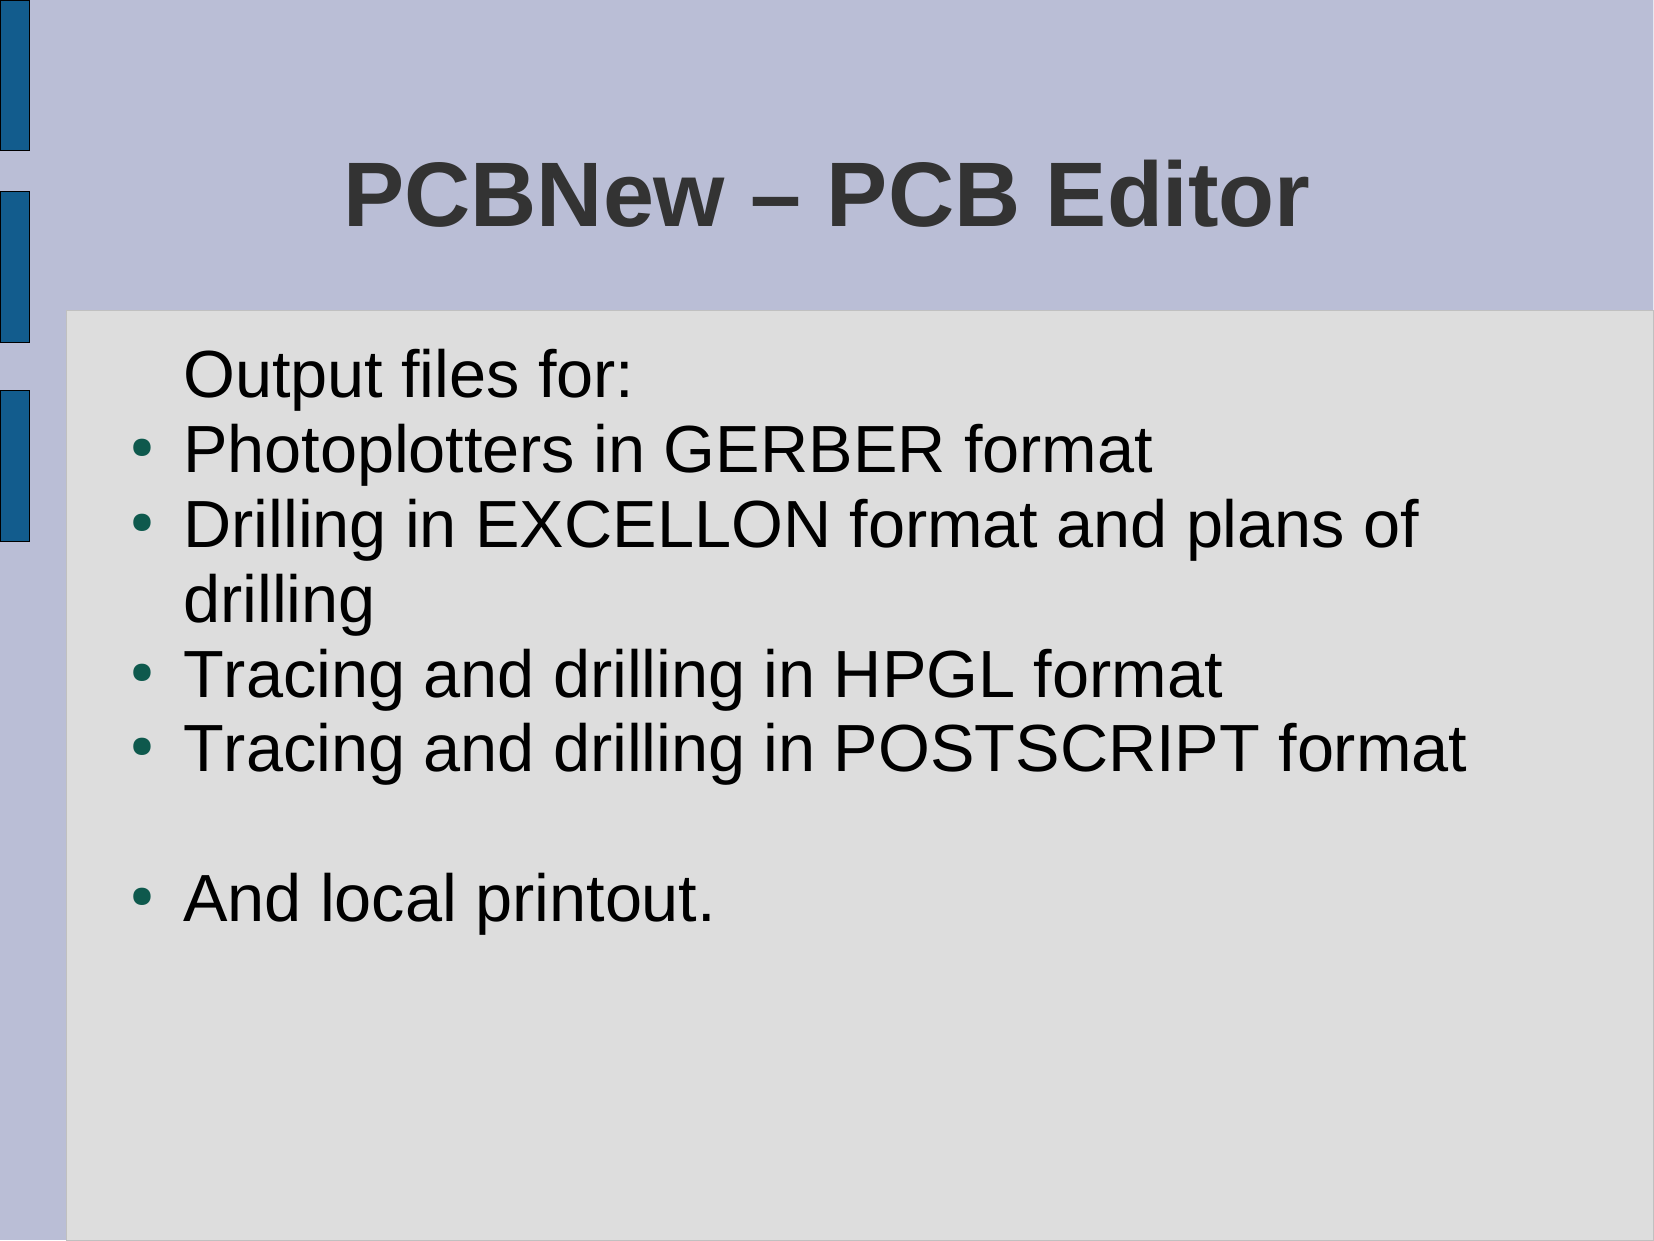

# PCBNew – PCB Editor
Output files for:
Photoplotters in GERBER format
Drilling in EXCELLON format and plans of drilling
Tracing and drilling in HPGL format
Tracing and drilling in POSTSCRIPT format
And local printout.